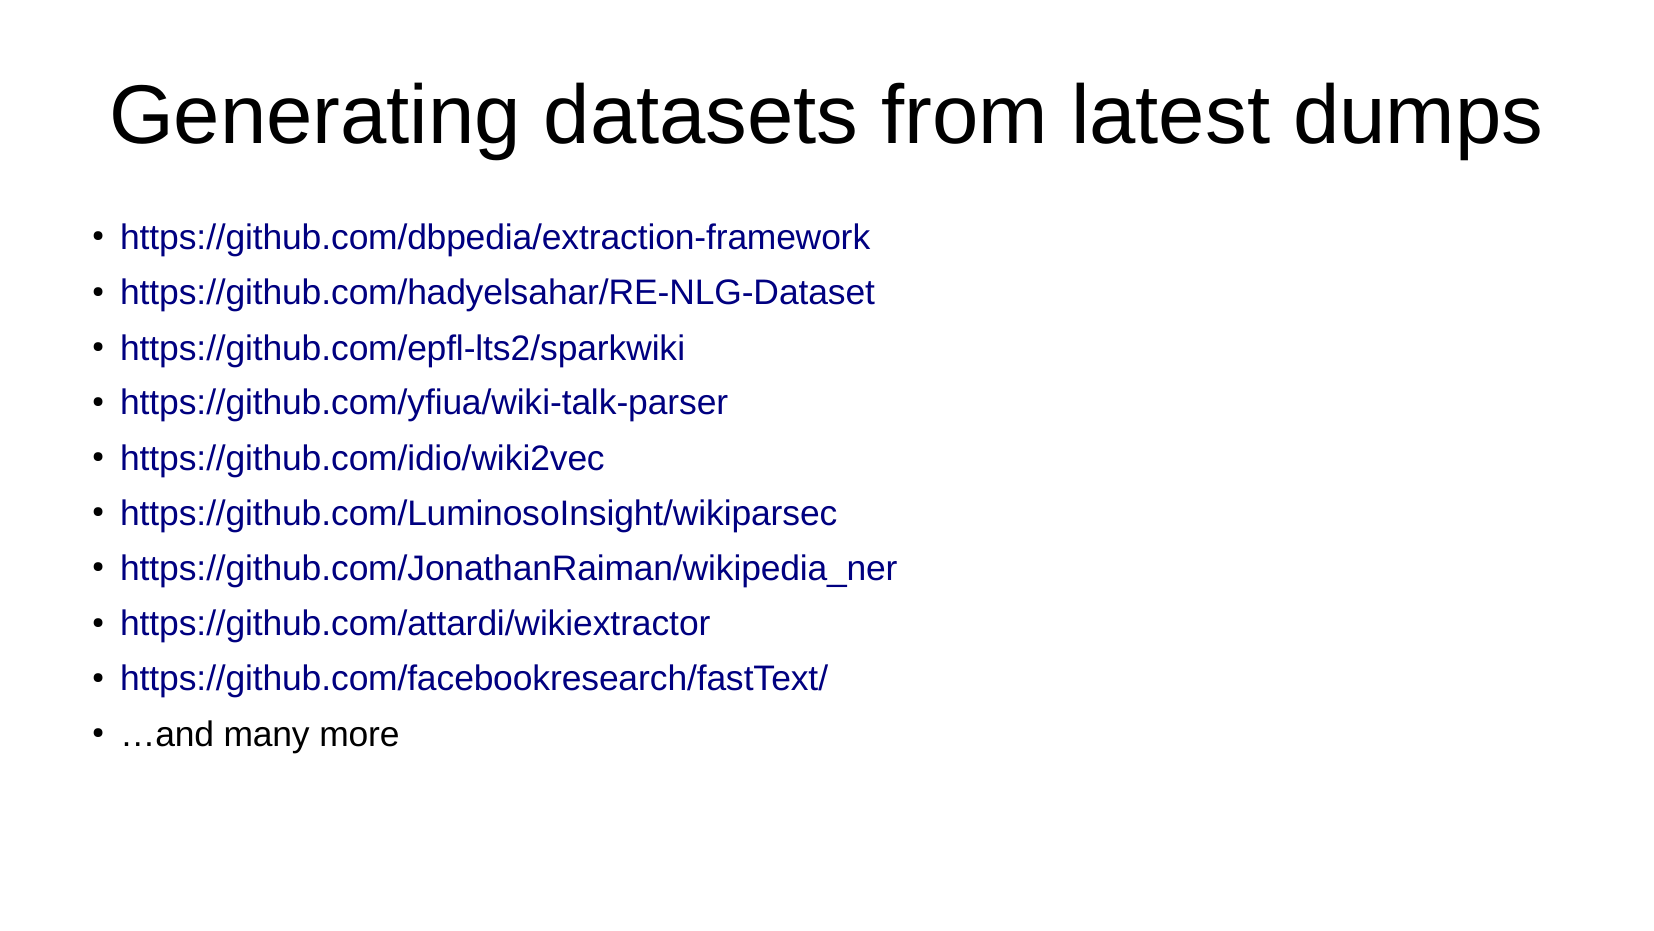

# Generating datasets from latest dumps
https://github.com/dbpedia/extraction-framework
https://github.com/hadyelsahar/RE-NLG-Dataset
https://github.com/epfl-lts2/sparkwiki
https://github.com/yfiua/wiki-talk-parser
https://github.com/idio/wiki2vec
https://github.com/LuminosoInsight/wikiparsec
https://github.com/JonathanRaiman/wikipedia_ner
https://github.com/attardi/wikiextractor
https://github.com/facebookresearch/fastText/
…and many more